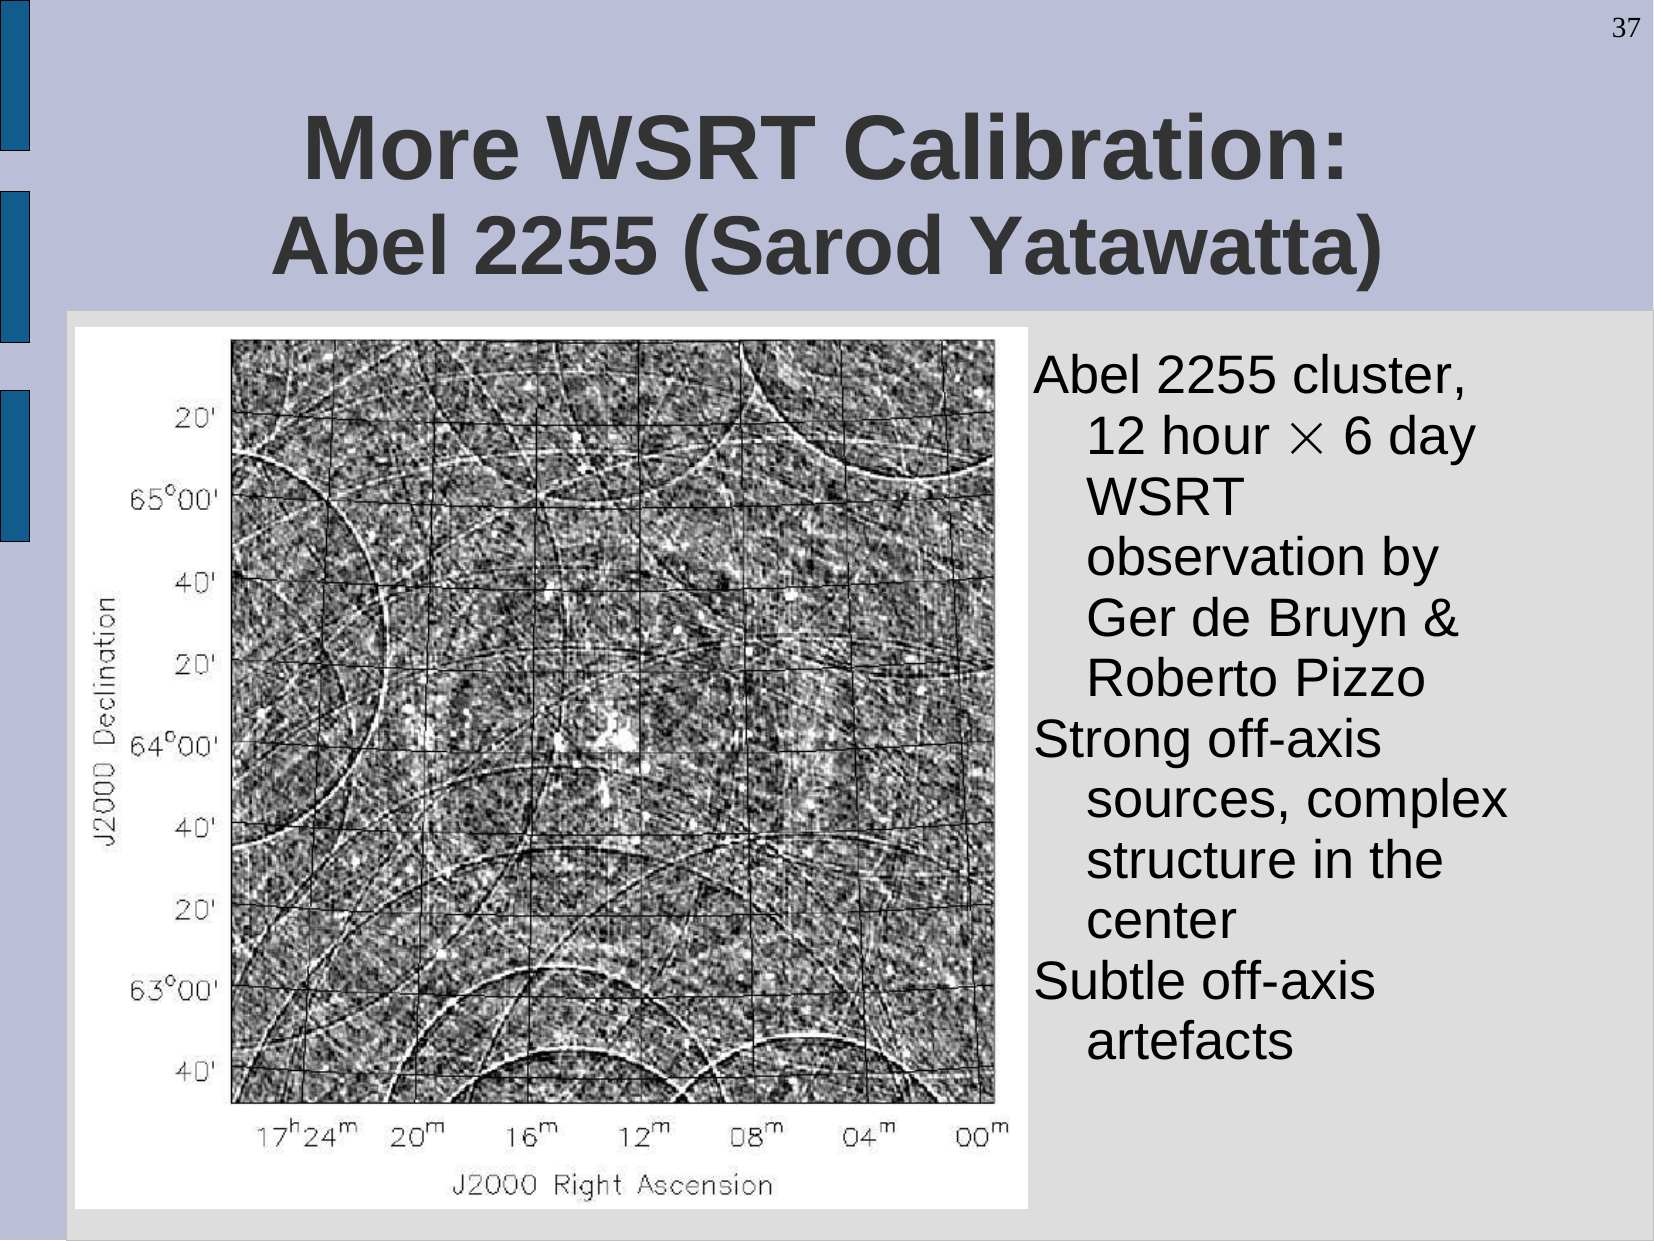

37
# More WSRT Calibration: Abel 2255 (Sarod Yatawatta)
Abel 2255 cluster, 12 hour × 6 day WSRT observation by Ger de Bruyn & Roberto Pizzo
Strong off-axis sources, complex structure in the center
Subtle off-axis artefacts